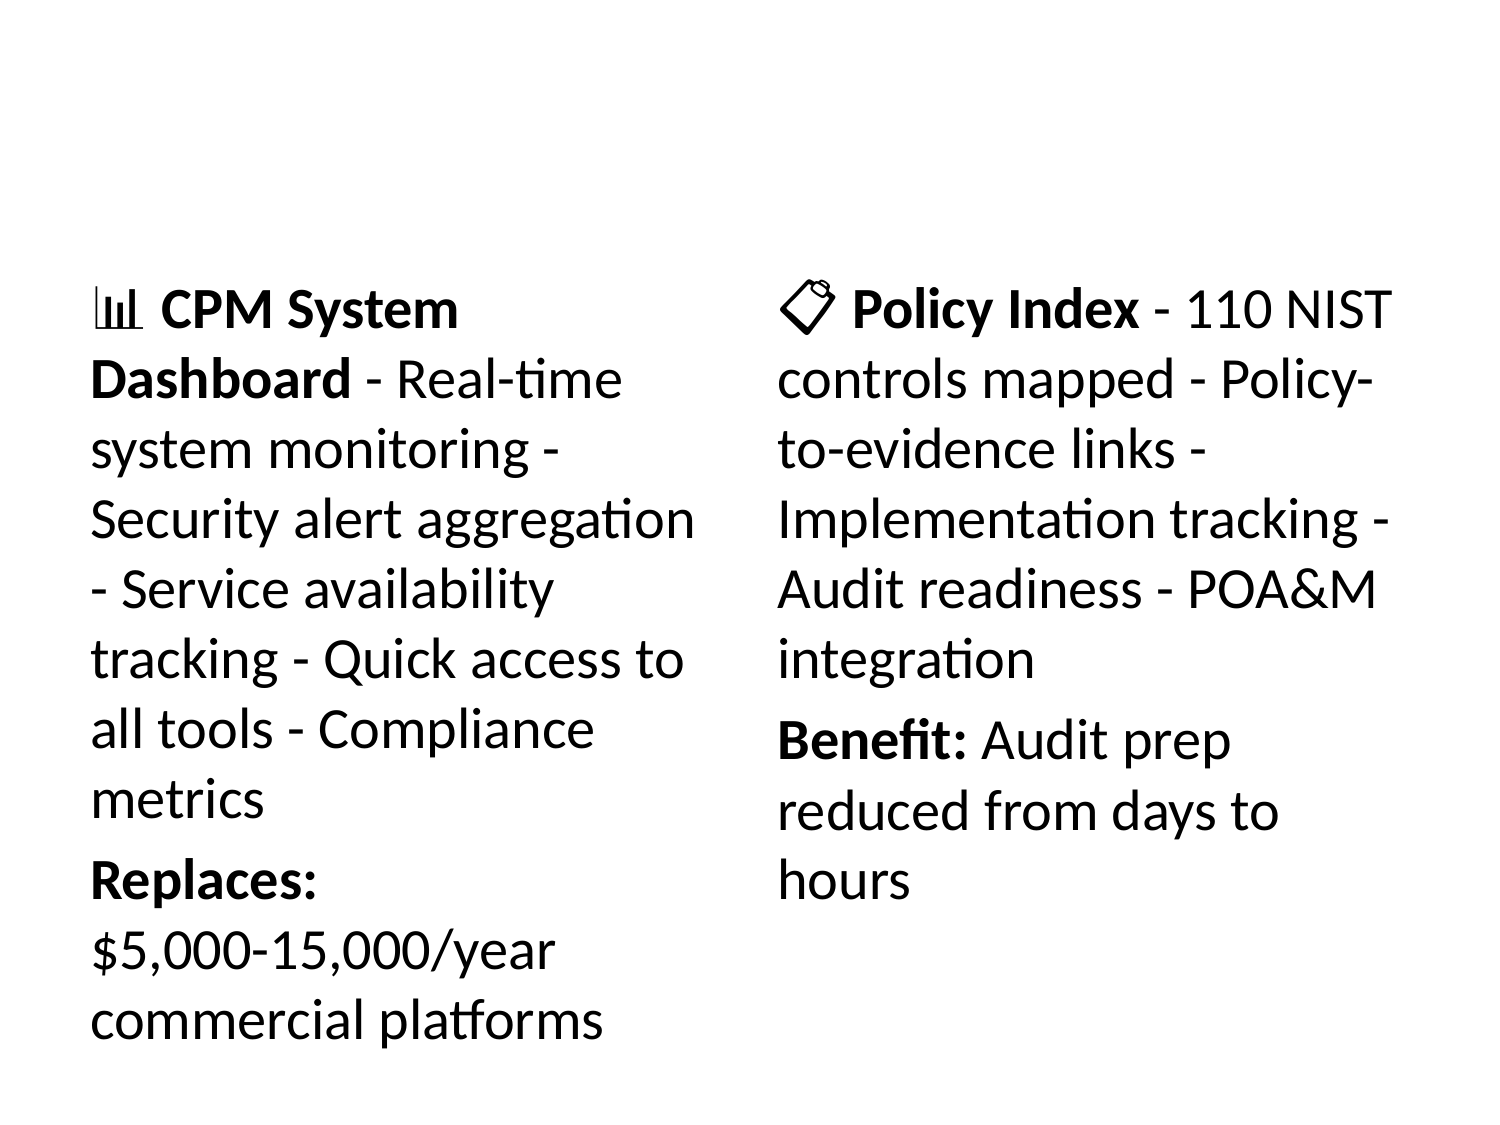

# 📊 CPM System Dashboard - Real-time system monitoring - Security alert aggregation - Service availability tracking - Quick access to all tools - Compliance metrics
Replaces: $5,000-15,000/year commercial platforms
📋 Policy Index - 110 NIST controls mapped - Policy-to-evidence links - Implementation tracking - Audit readiness - POA&M integration
Benefit: Audit prep reduced from days to hours